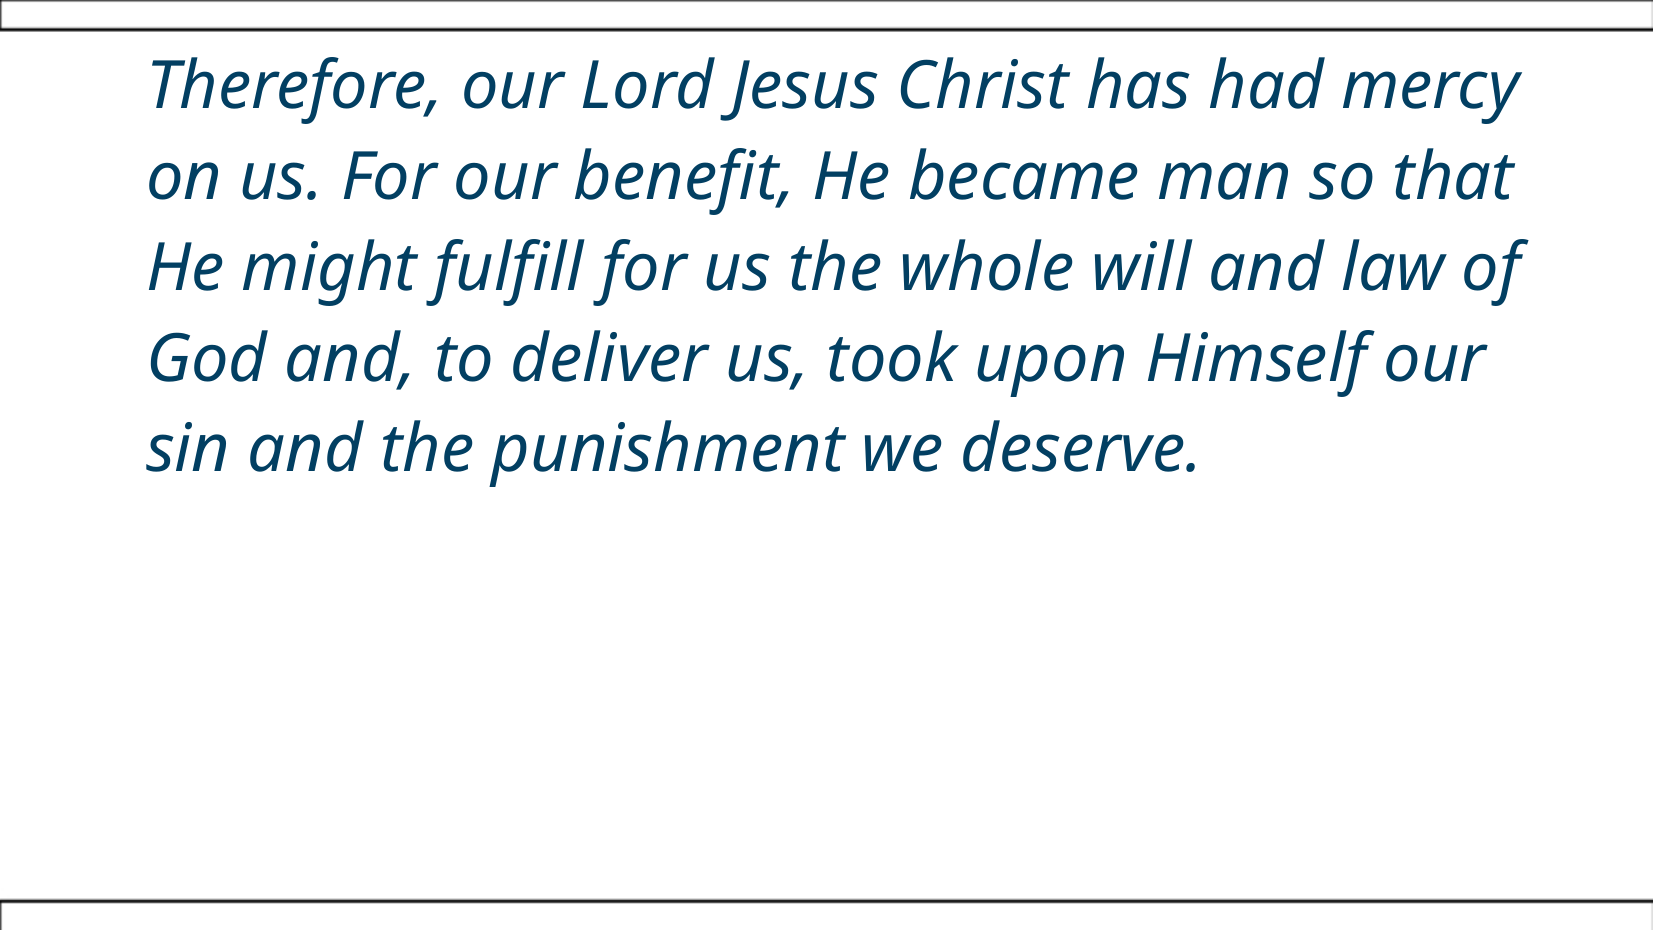

Therefore, our Lord Jesus Christ has had mercy
 on us. For our benefit, He became man so that
 He might fulfill for us the whole will and law of
 God and, to deliver us, took upon Himself our
 sin and the punishment we deserve.